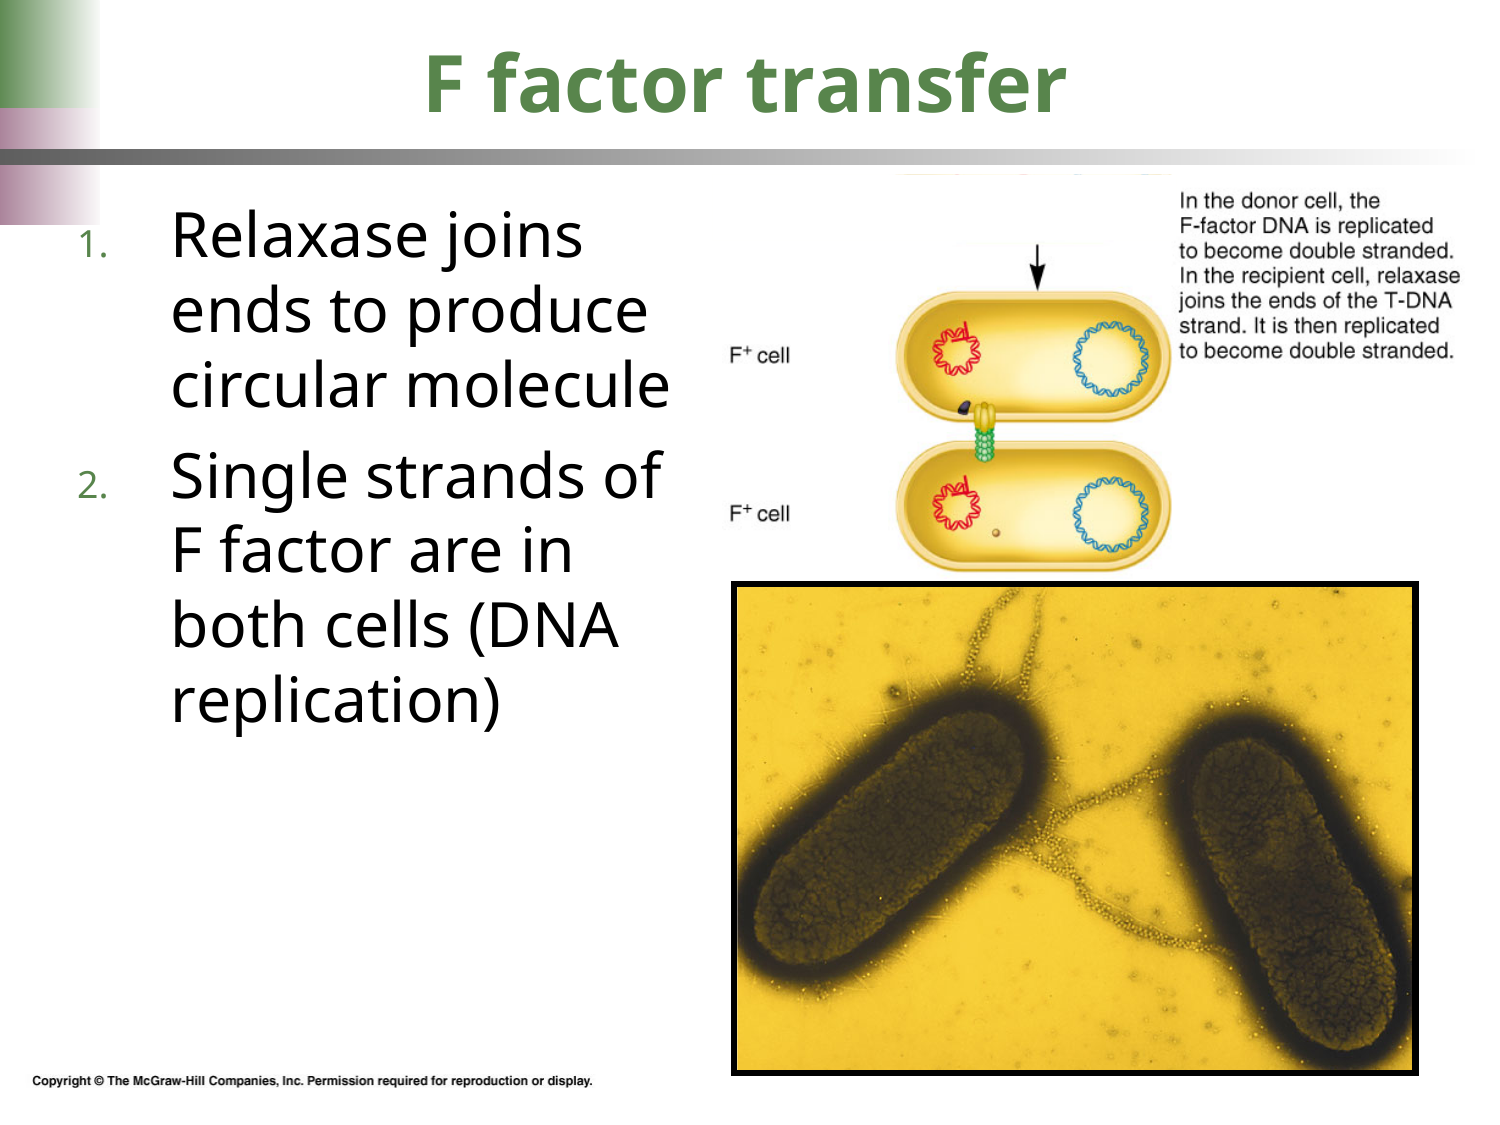

# F factor transfer
Relaxase joins ends to produce circular molecule
Single strands of F factor are in both cells (DNA replication)